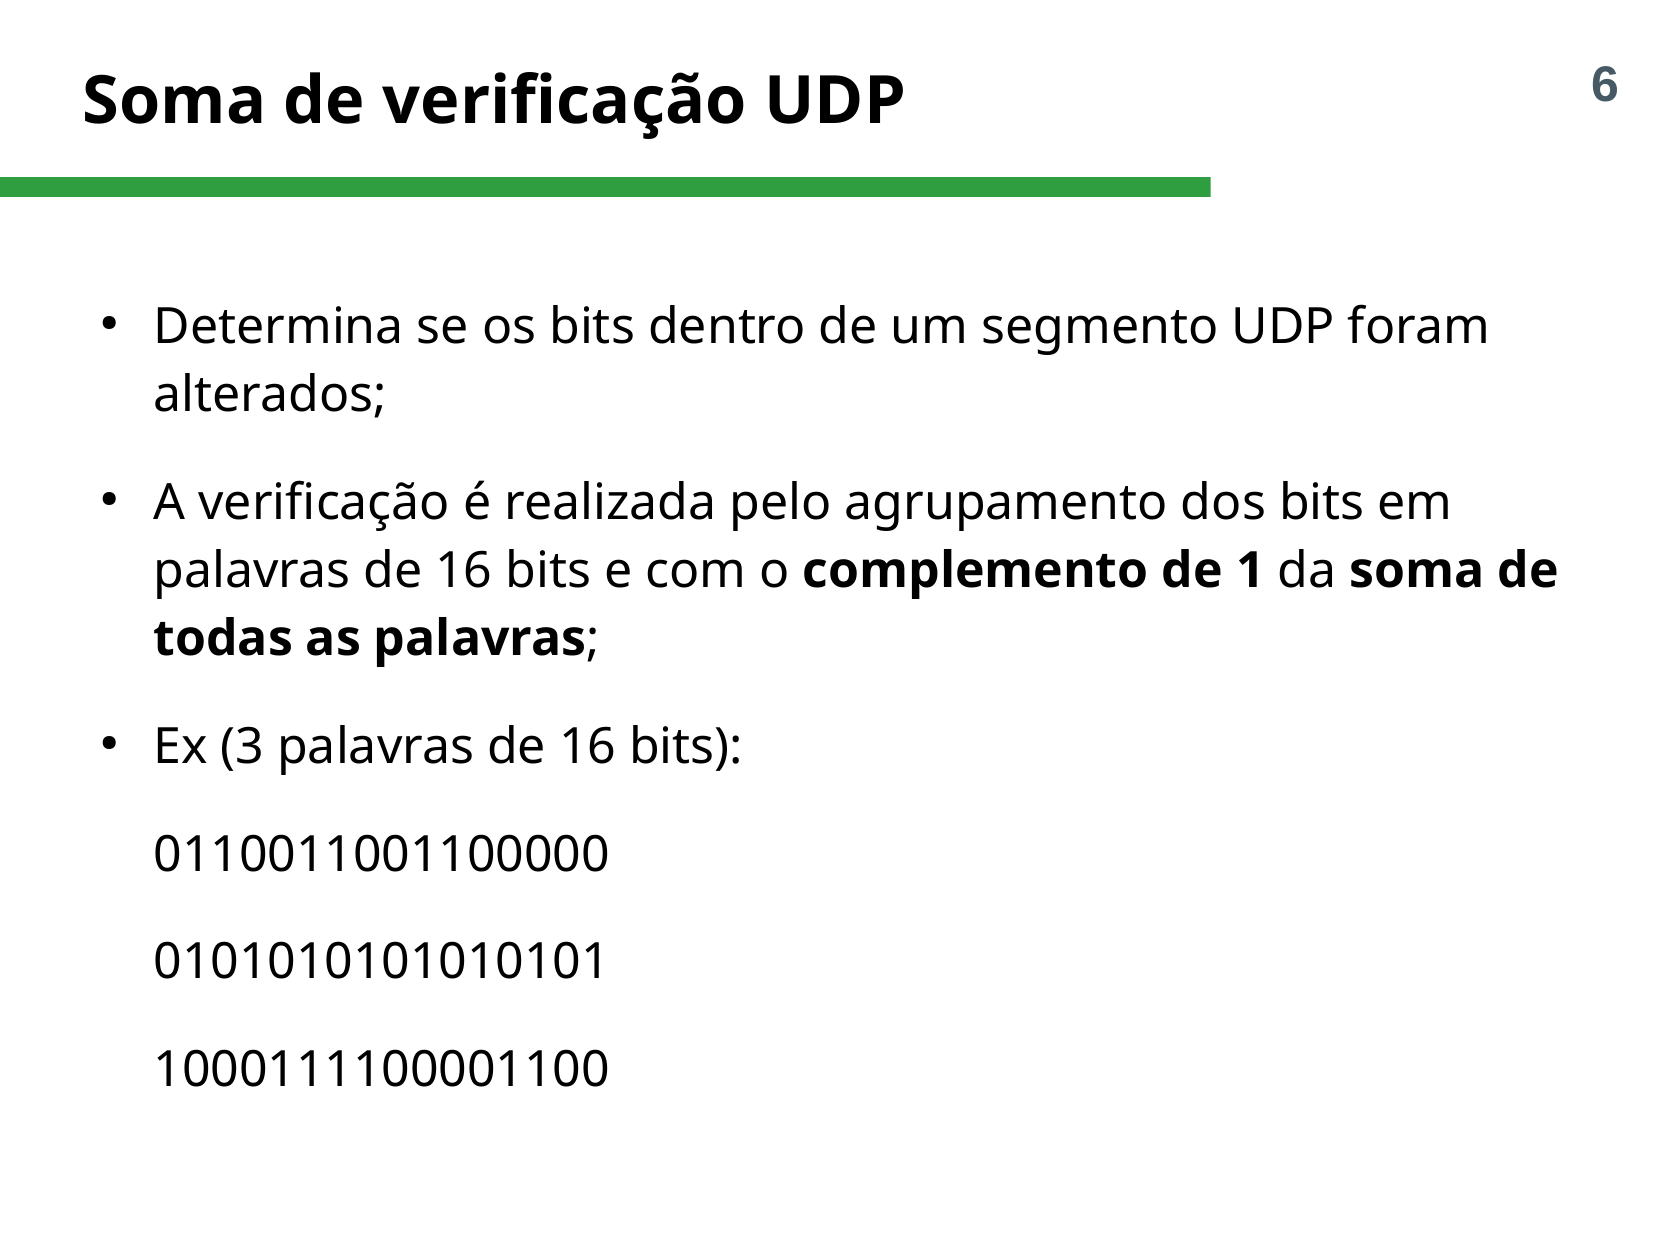

# Soma de verificação UDP
Determina se os bits dentro de um segmento UDP foram alterados;
A verificação é realizada pelo agrupamento dos bits em palavras de 16 bits e com o complemento de 1 da soma de todas as palavras;
Ex (3 palavras de 16 bits):
0110011001100000
0101010101010101
1000111100001100